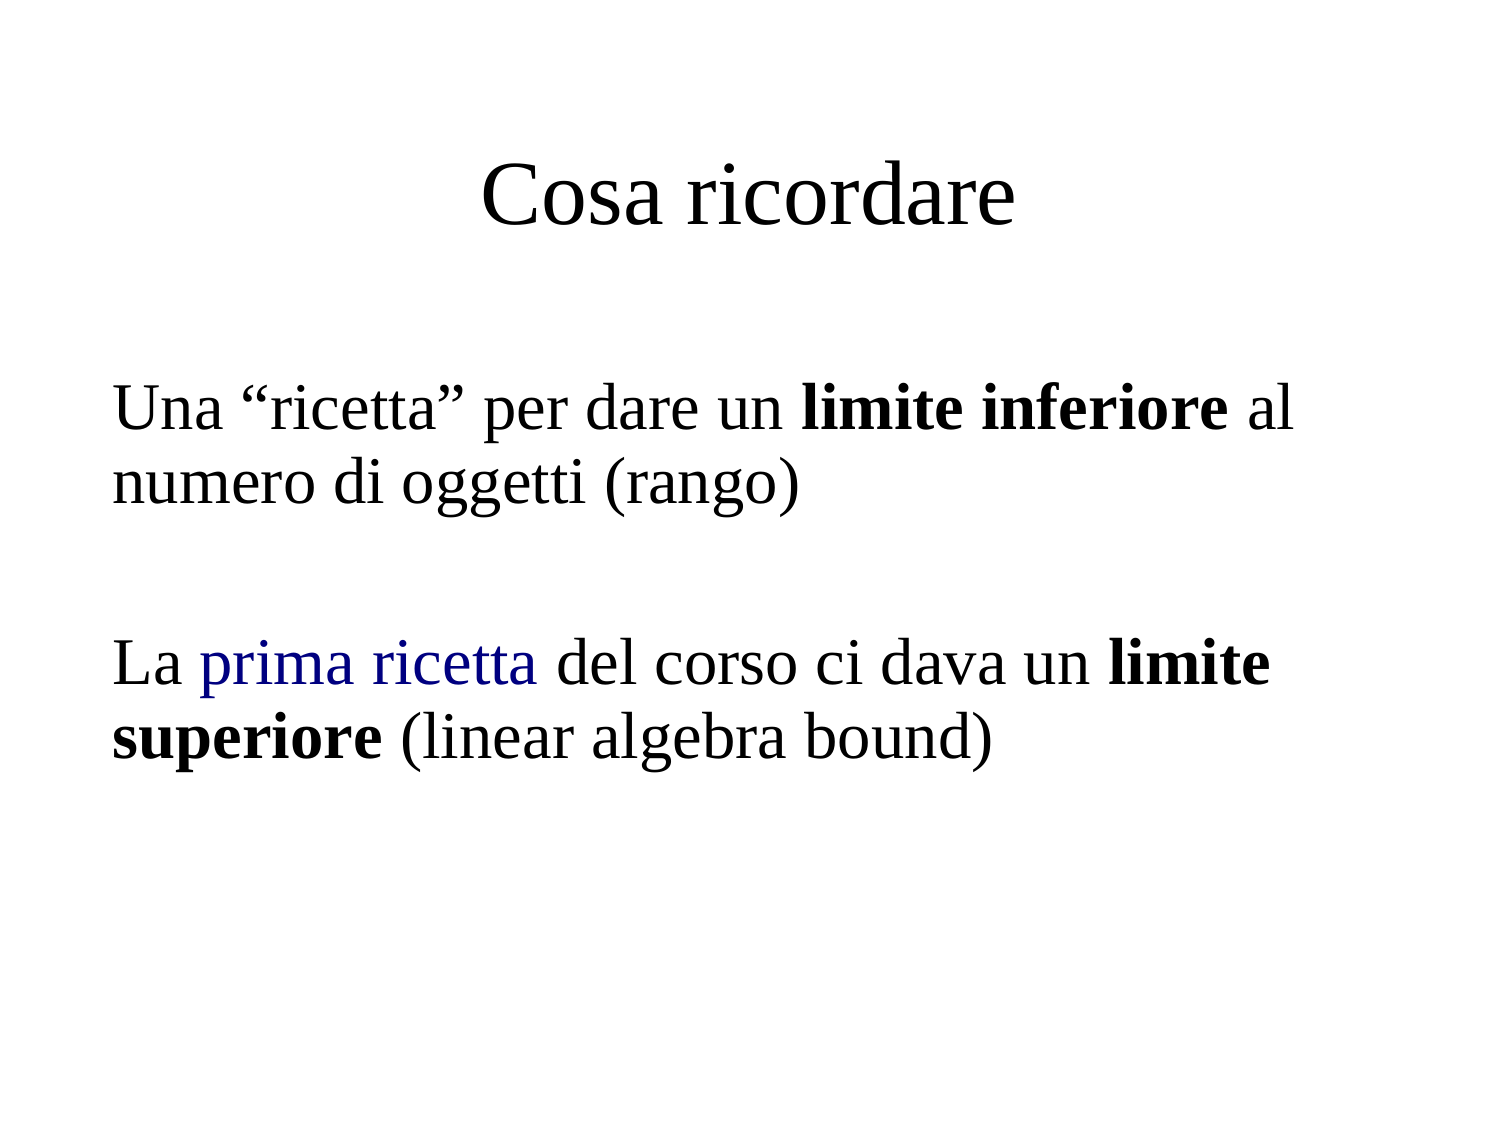

# Cosa ricordare
Una “ricetta” per dare un limite inferiore al numero di oggetti (rango)
La prima ricetta del corso ci dava un limite superiore (linear algebra bound)